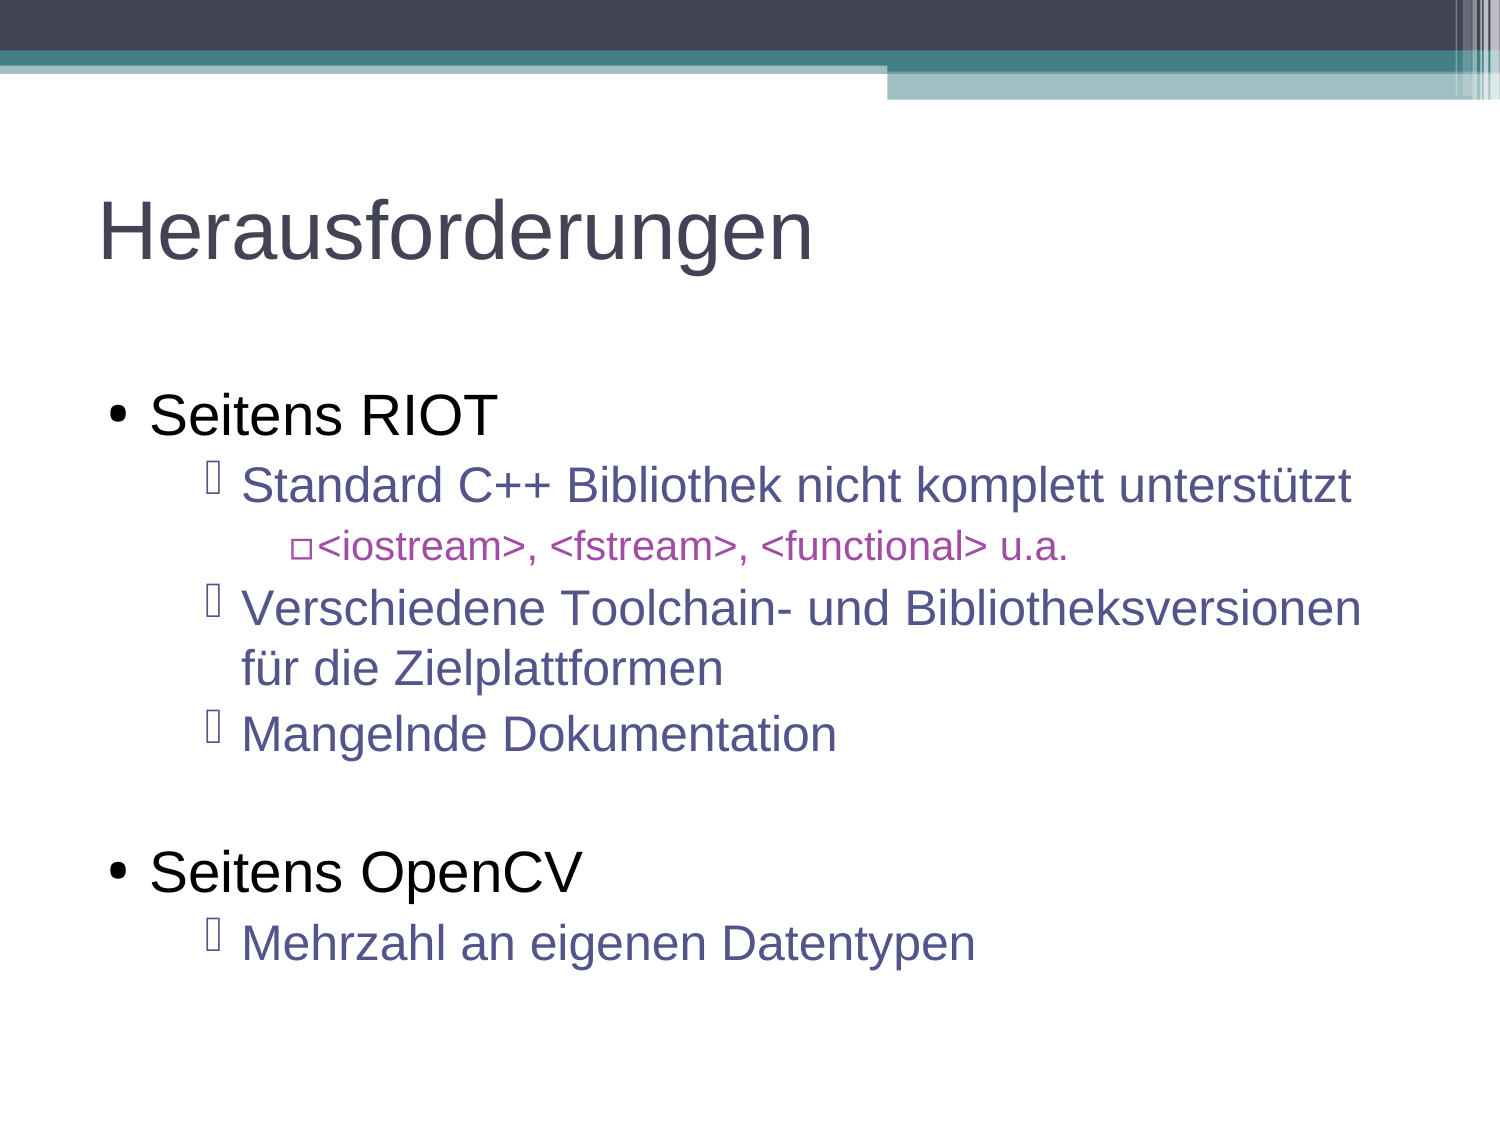

# Herausforderungen
Seitens RIOT
Standard C++ Bibliothek nicht komplett unterstützt
<iostream>, <fstream>, <functional> u.a.
Verschiedene Toolchain- und Bibliotheksversionen für die Zielplattformen
Mangelnde Dokumentation
Seitens OpenCV
Mehrzahl an eigenen Datentypen